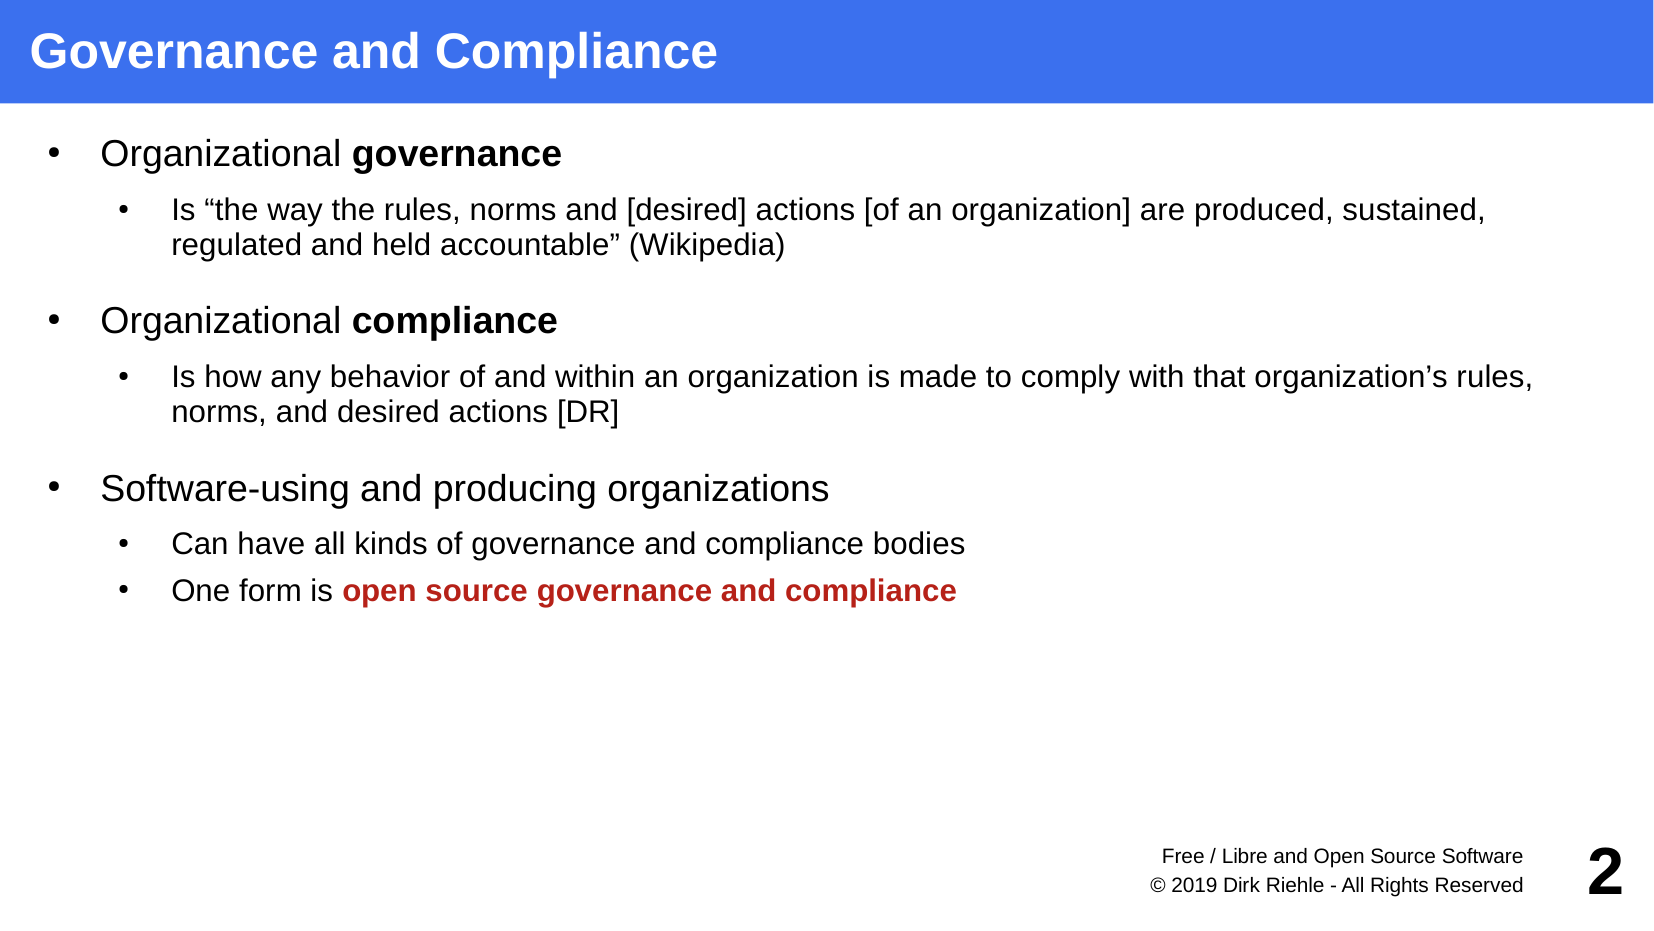

# Governance and Compliance
Organizational governance
Is “the way the rules, norms and [desired] actions [of an organization] are produced, sustained, regulated and held accountable” (Wikipedia)
Organizational compliance
Is how any behavior of and within an organization is made to comply with that organization’s rules, norms, and desired actions [DR]
Software-using and producing organizations
Can have all kinds of governance and compliance bodies
One form is open source governance and compliance
Free / Libre and Open Source Software
2
© 2019 Dirk Riehle - All Rights Reserved